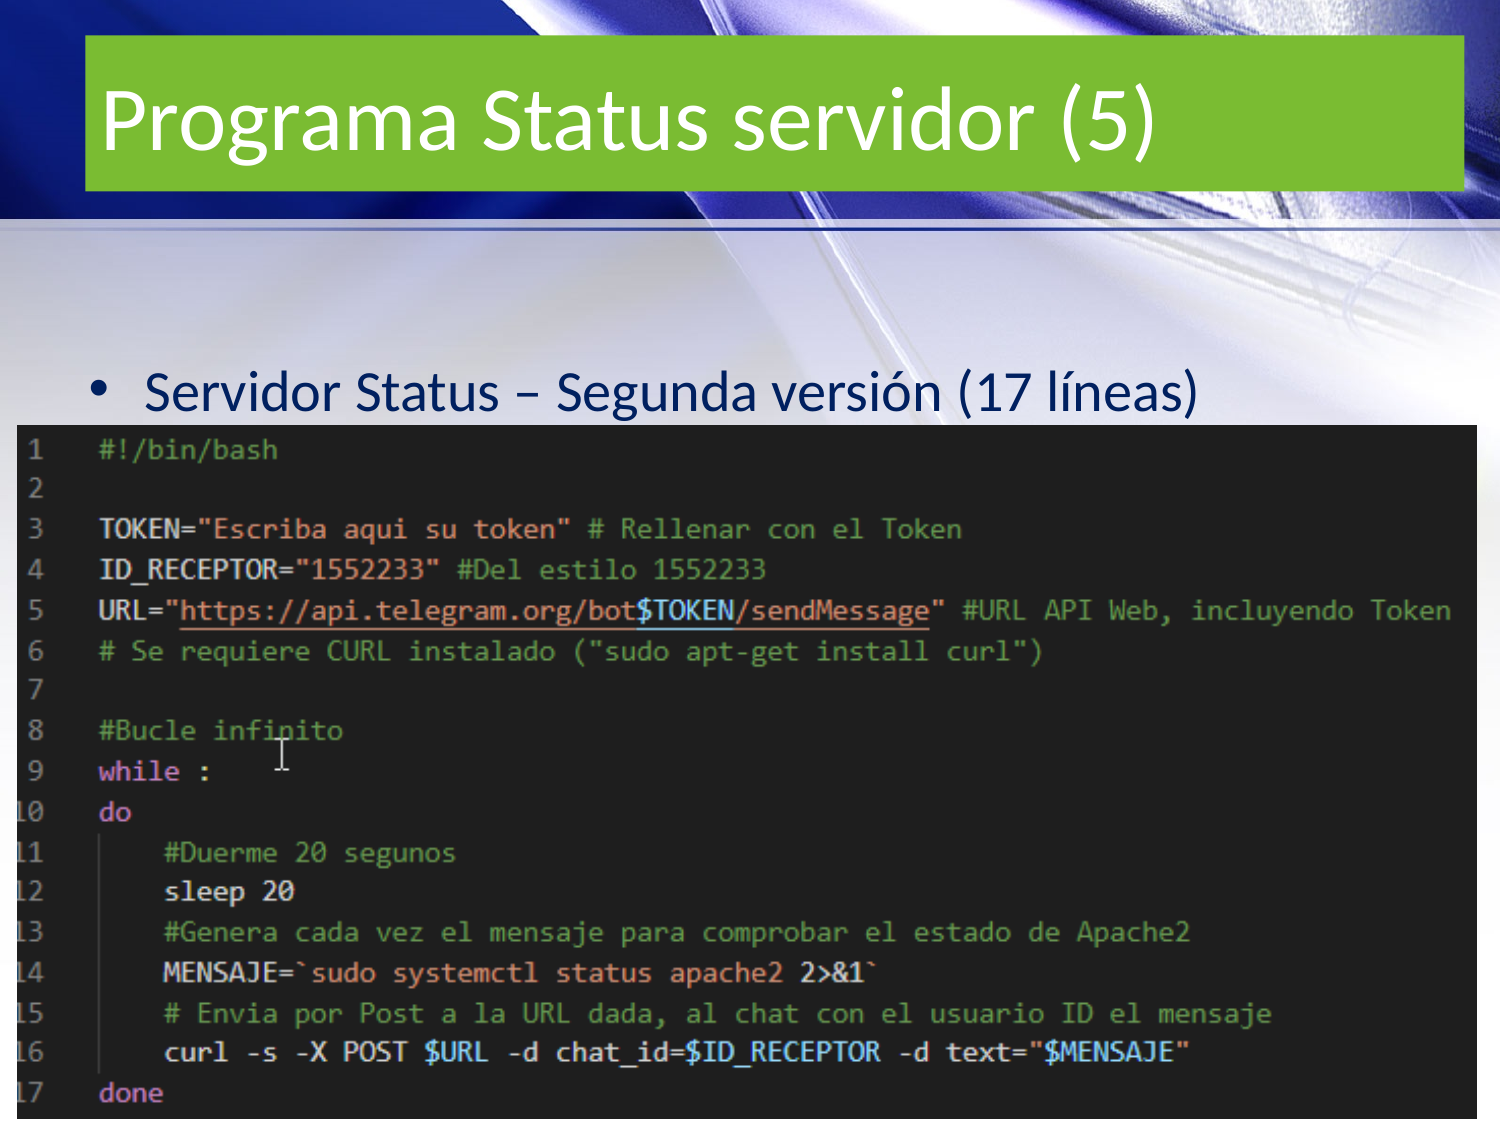

Programa Status servidor (5)
Servidor Status – Segunda versión (17 líneas)